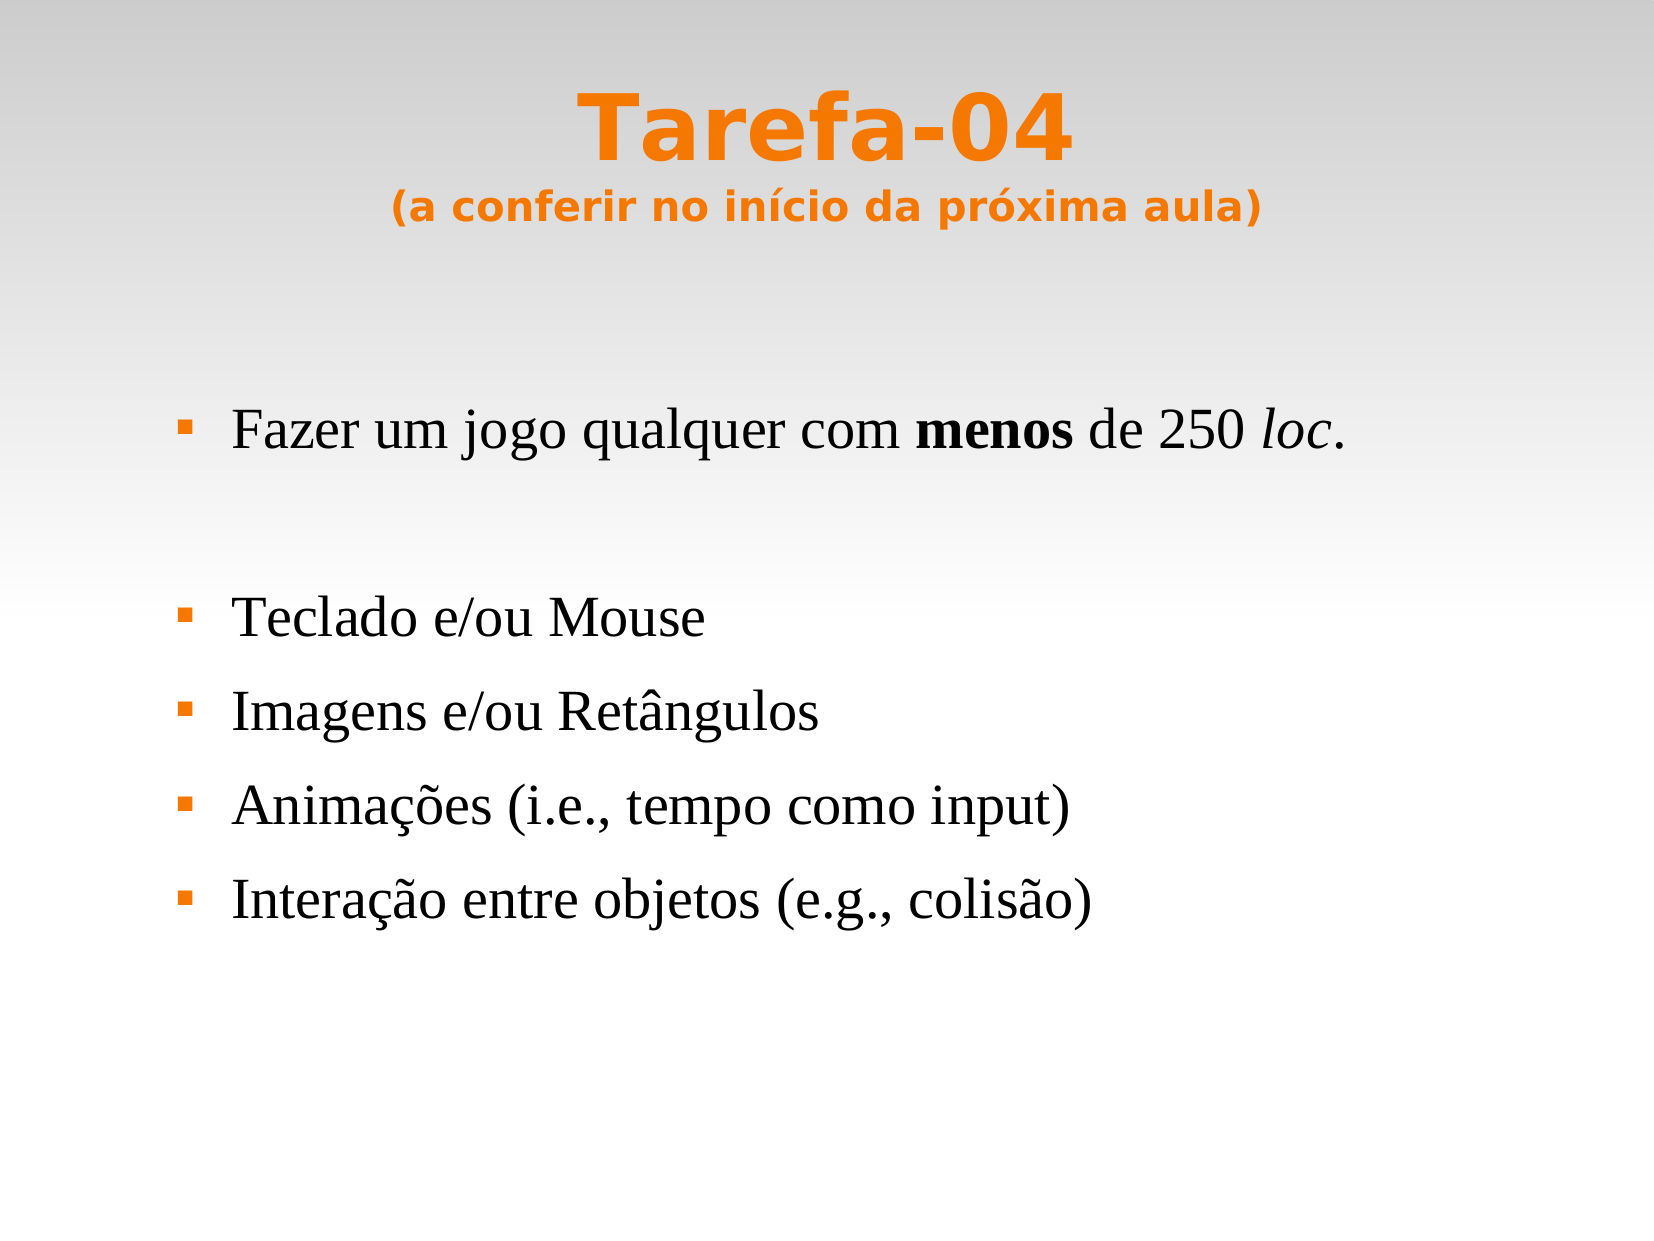

# Tarefa-04 (a conferir no início da próxima aula)
Fazer um jogo qualquer com menos de 250 loc.
Teclado e/ou Mouse
Imagens e/ou Retângulos
Animações (i.e., tempo como input)
Interação entre objetos (e.g., colisão)